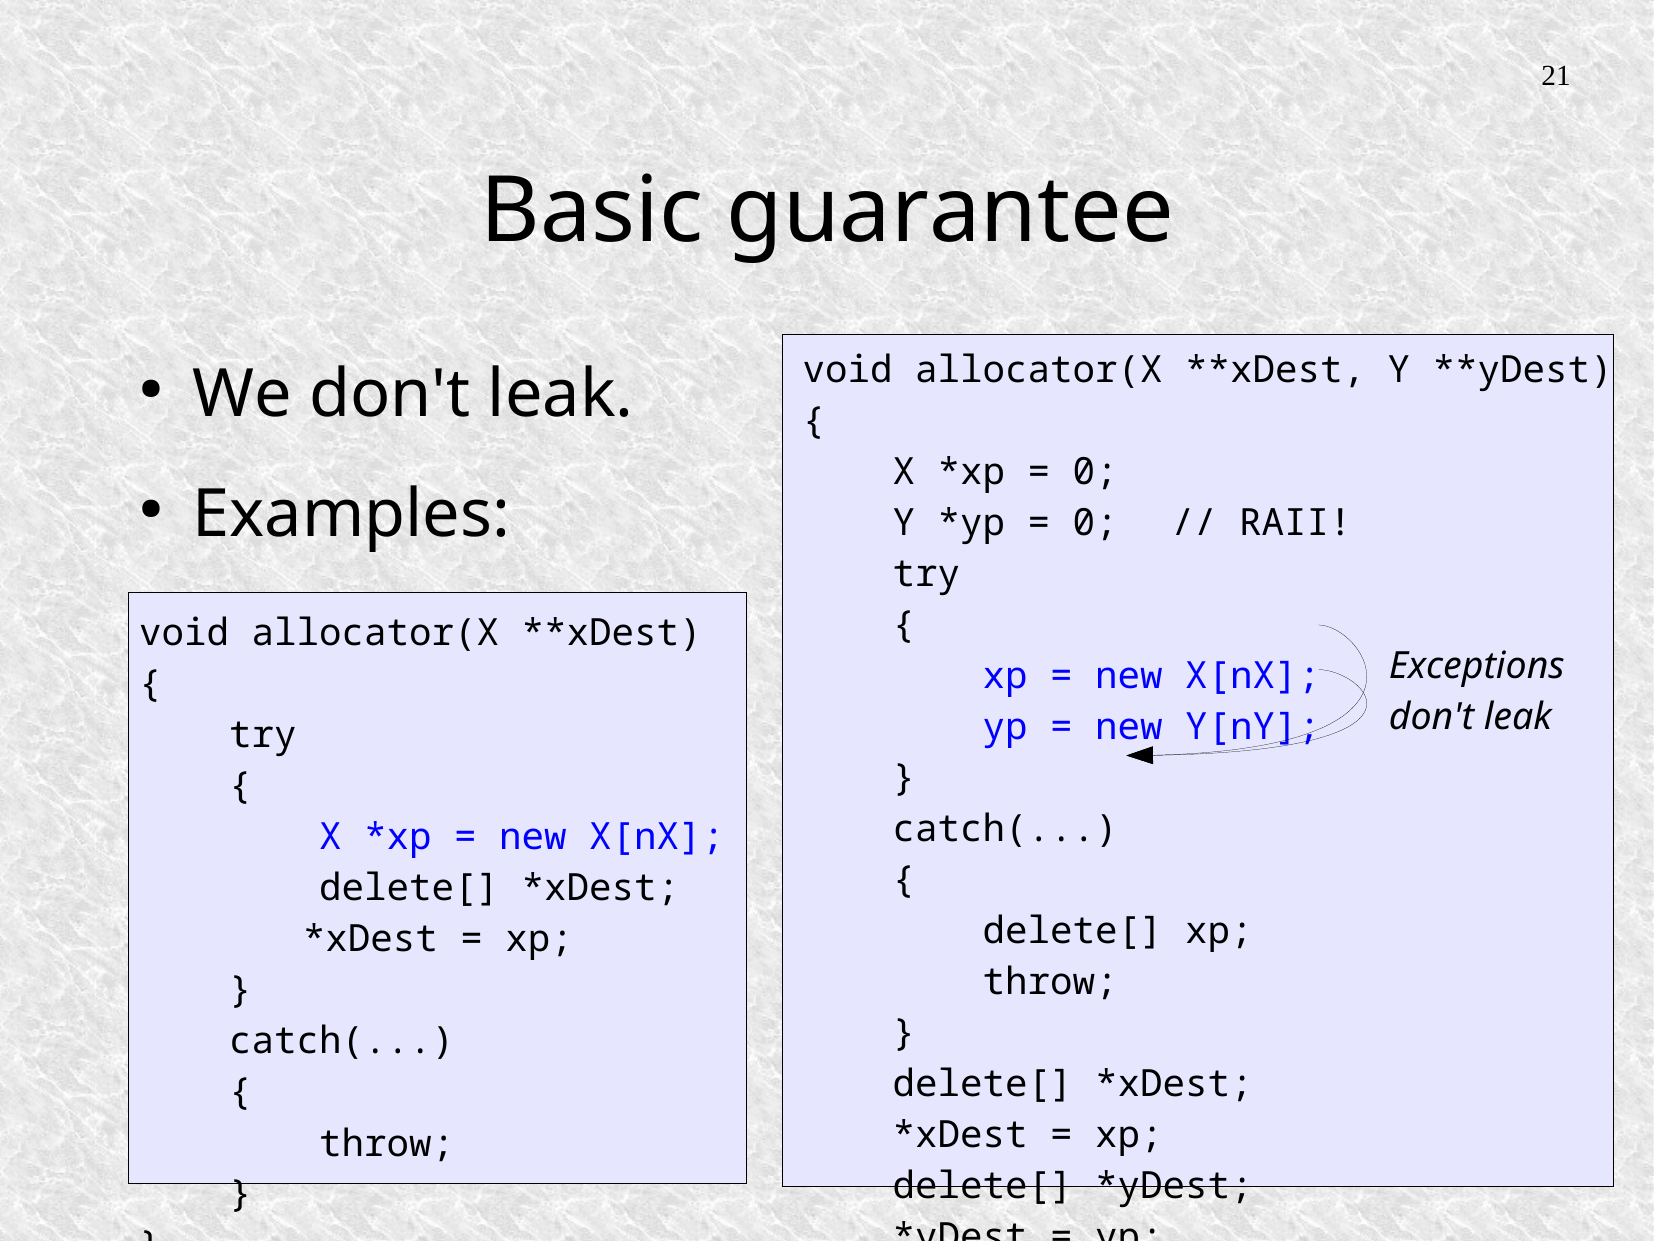

21
# Basic guarantee
void allocator(X **xDest, Y **yDest)
{
 X *xp = 0;
 Y *yp = 0;	// RAII!
 try
 {
 xp = new X[nX];
 yp = new Y[nY];
 }
 catch(...)
 {
 delete[] xp;
 throw;
 }
 delete[] *xDest;
 *xDest = xp;
 delete[] *yDest;
 *yDest = yp;
}
We don't leak.
Examples:
void allocator(X **xDest)
{
 try
 {
 X *xp = new X[nX];
 delete[] *xDest;
 	 *xDest = xp;
 }
 catch(...)
 {
 throw;
 }
}
Exceptions
don't leak